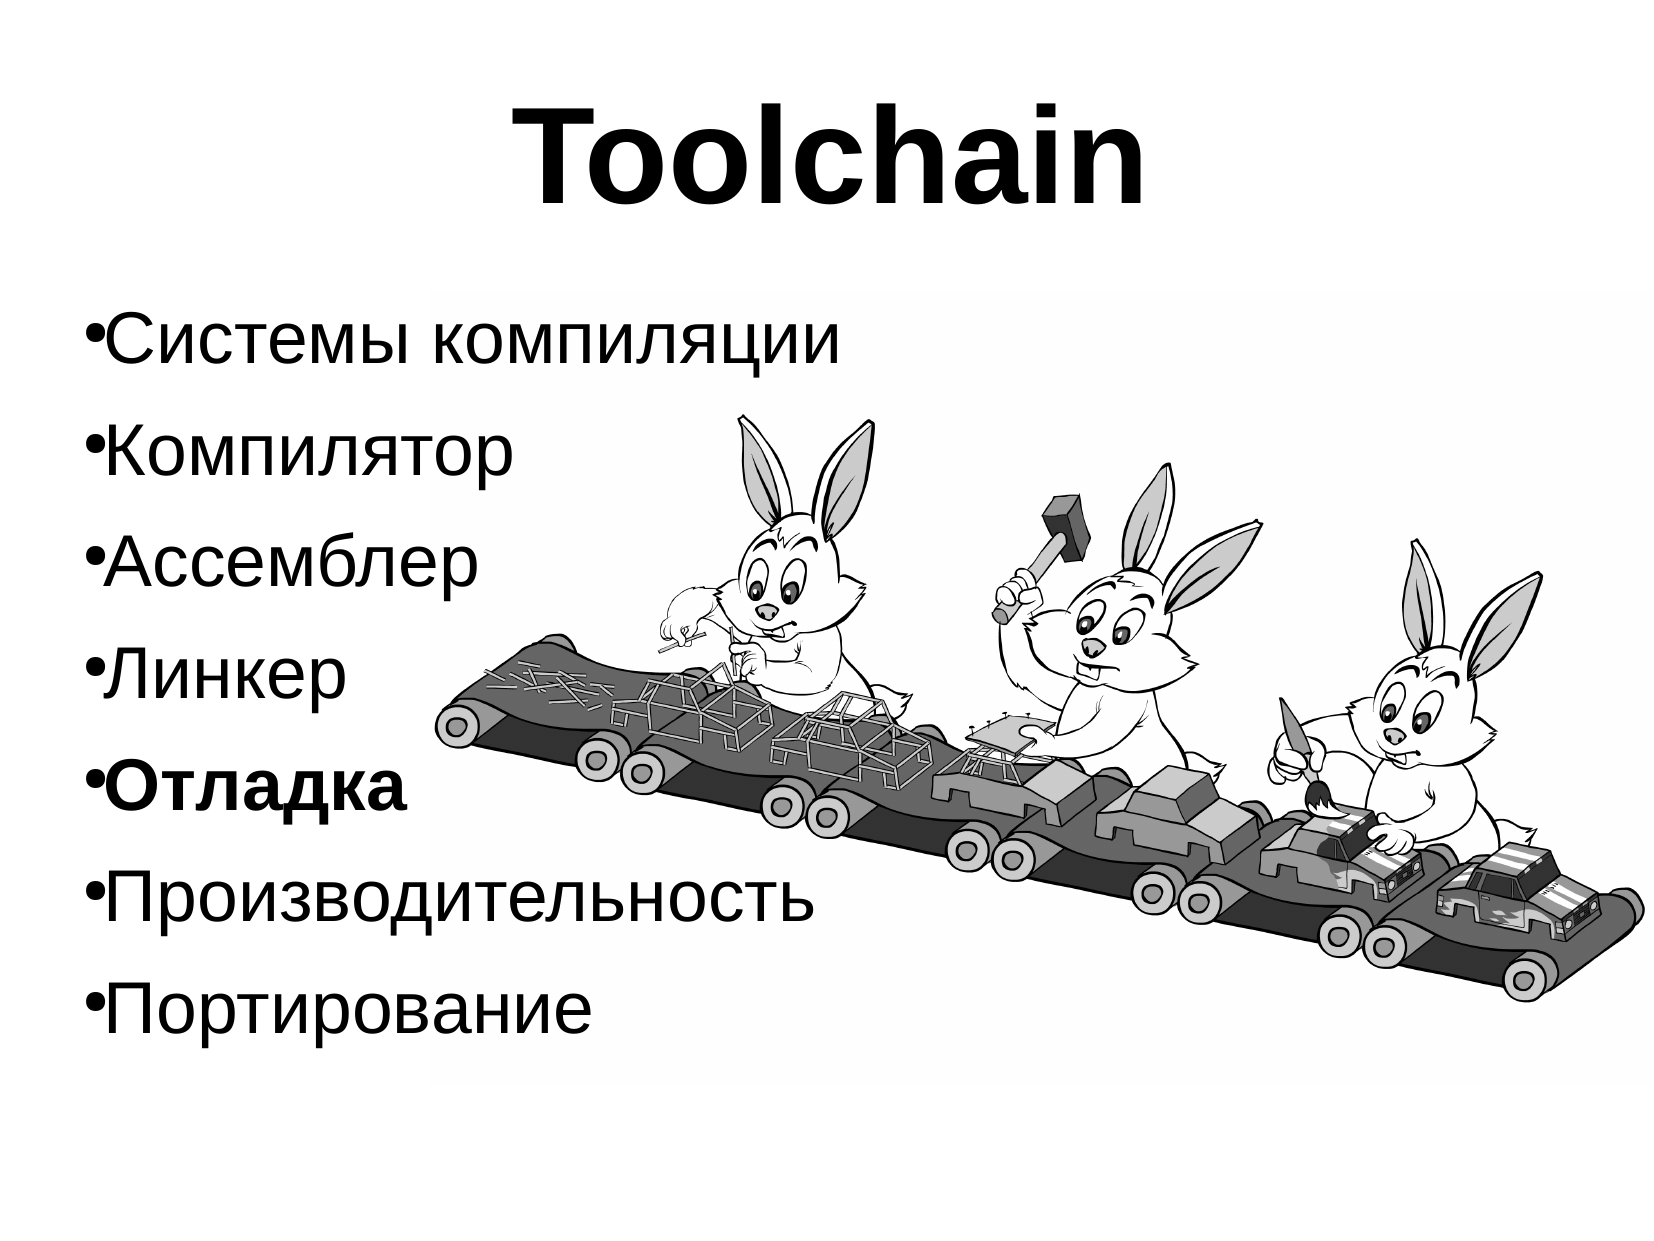

# Toolchain
Системы компиляции
Компилятор
Ассемблер
Линкер
Отладка
Производительность
Портирование